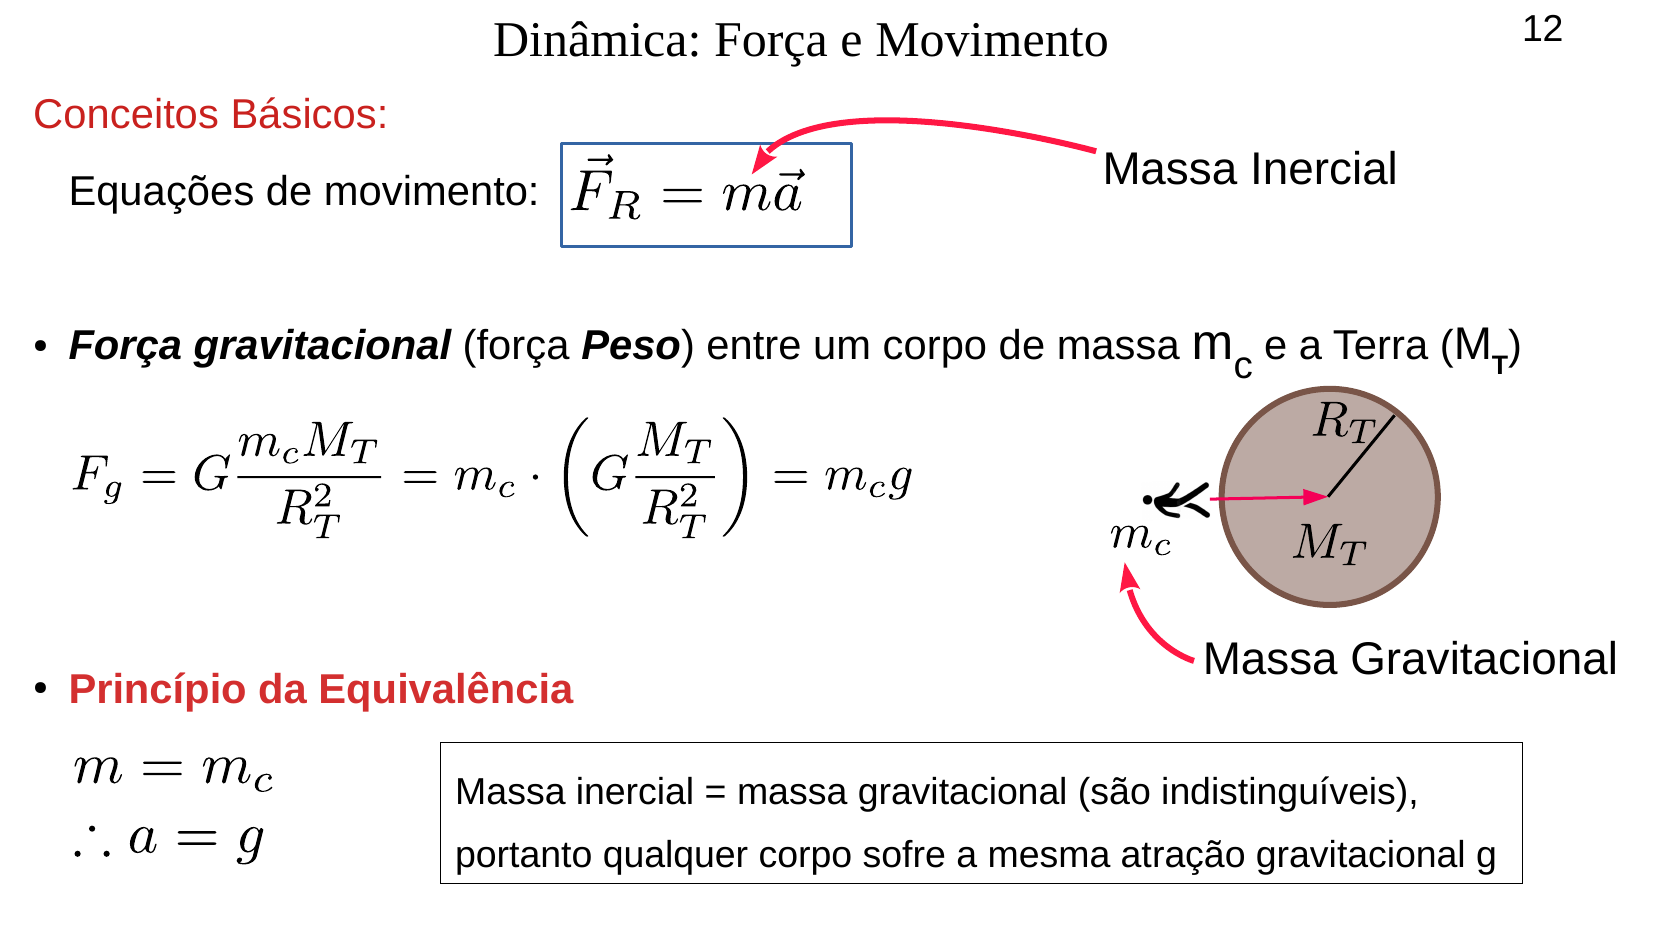

Dinâmica: Força e Movimento
Conceitos Básicos:
Equações de movimento:
Força gravitacional (força Peso) entre um corpo de massa mc e a Terra (MT)
Princípio da Equivalência
Massa Inercial
Massa Gravitacional
Massa inercial = massa gravitacional (são indistinguíveis),
portanto qualquer corpo sofre a mesma atração gravitacional g